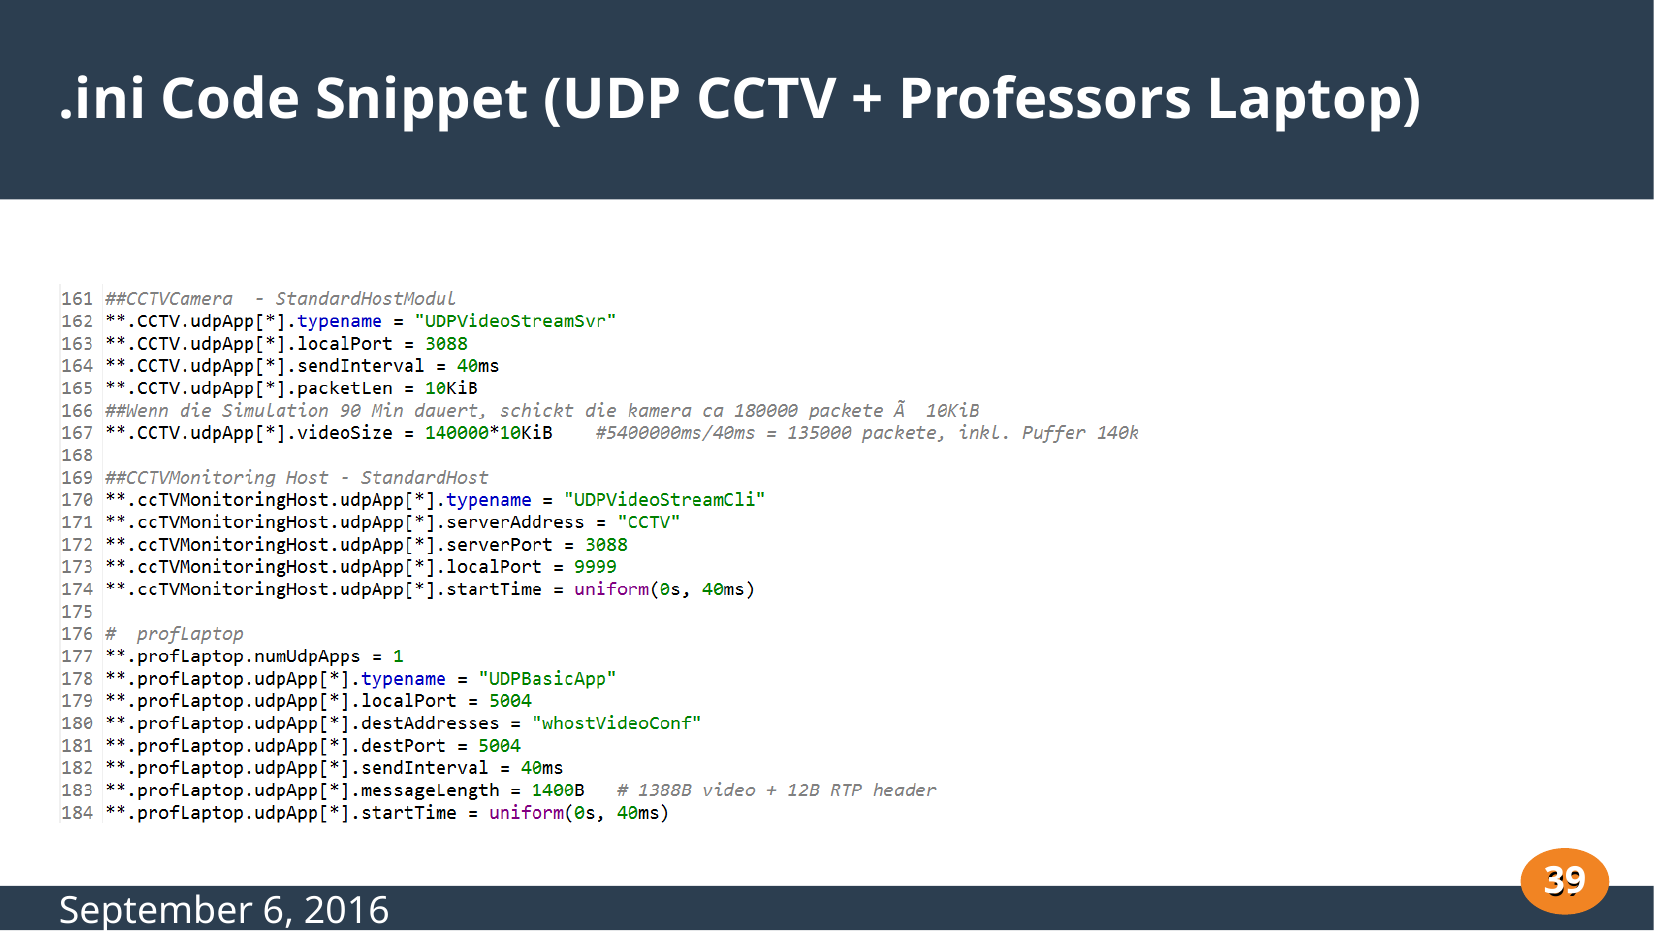

# .ini Code Snippet (UDP CCTV + Professors Laptop)
September 6, 2016